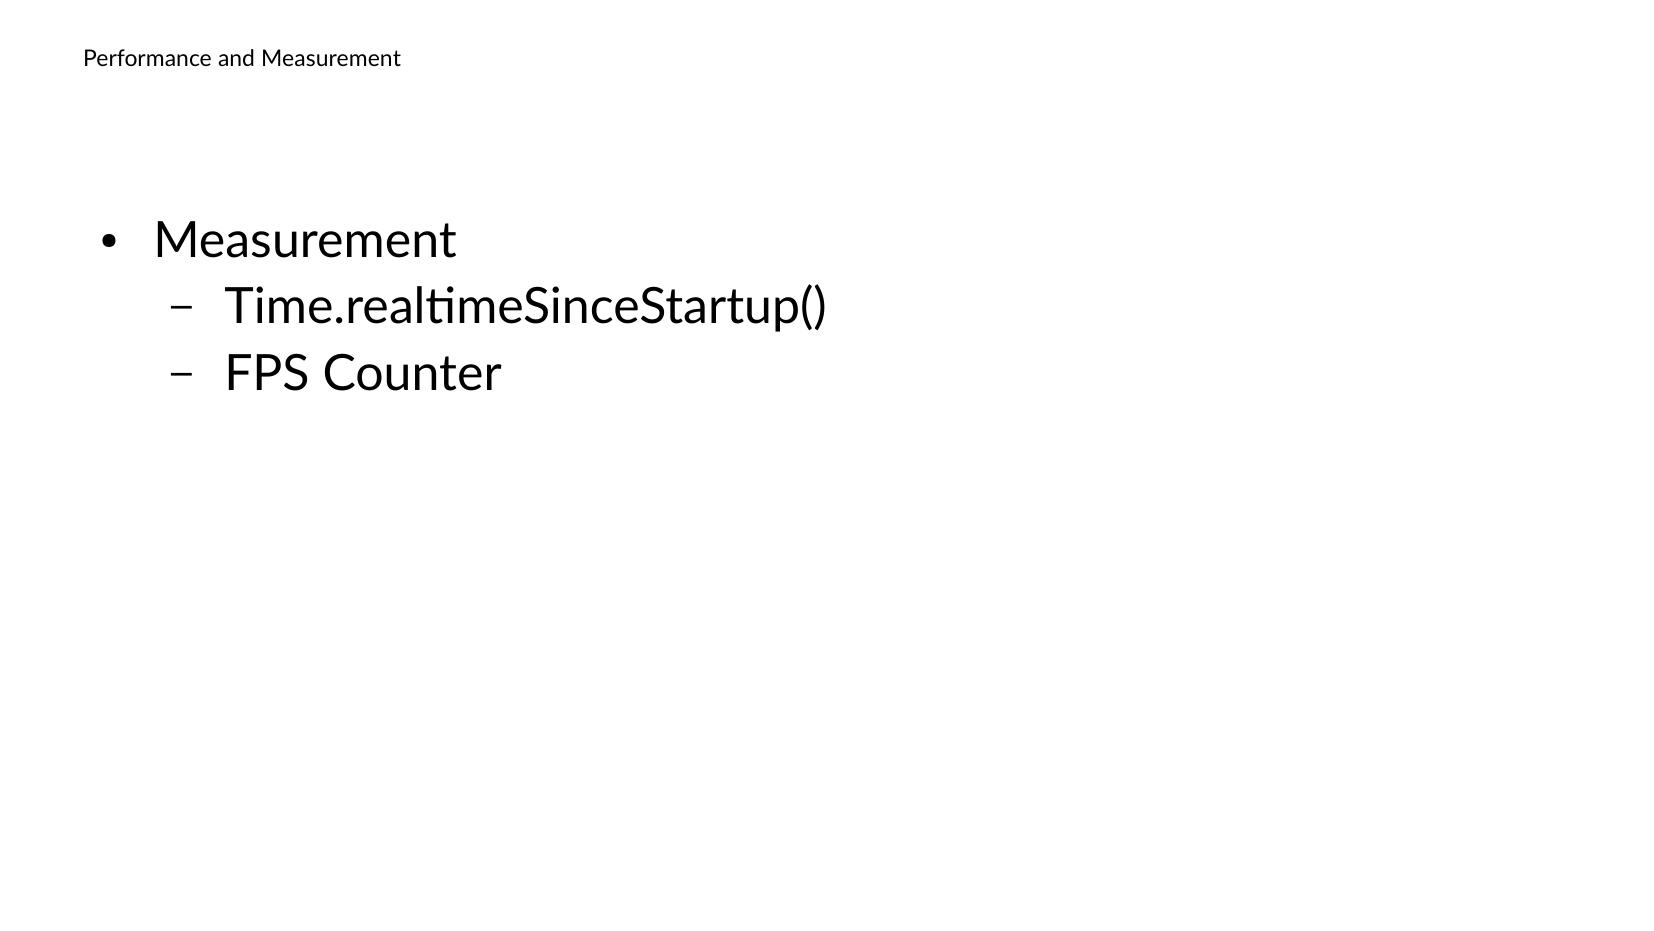

# Performance and Measurement
Measurement
Time.realtimeSinceStartup()
FPS Counter